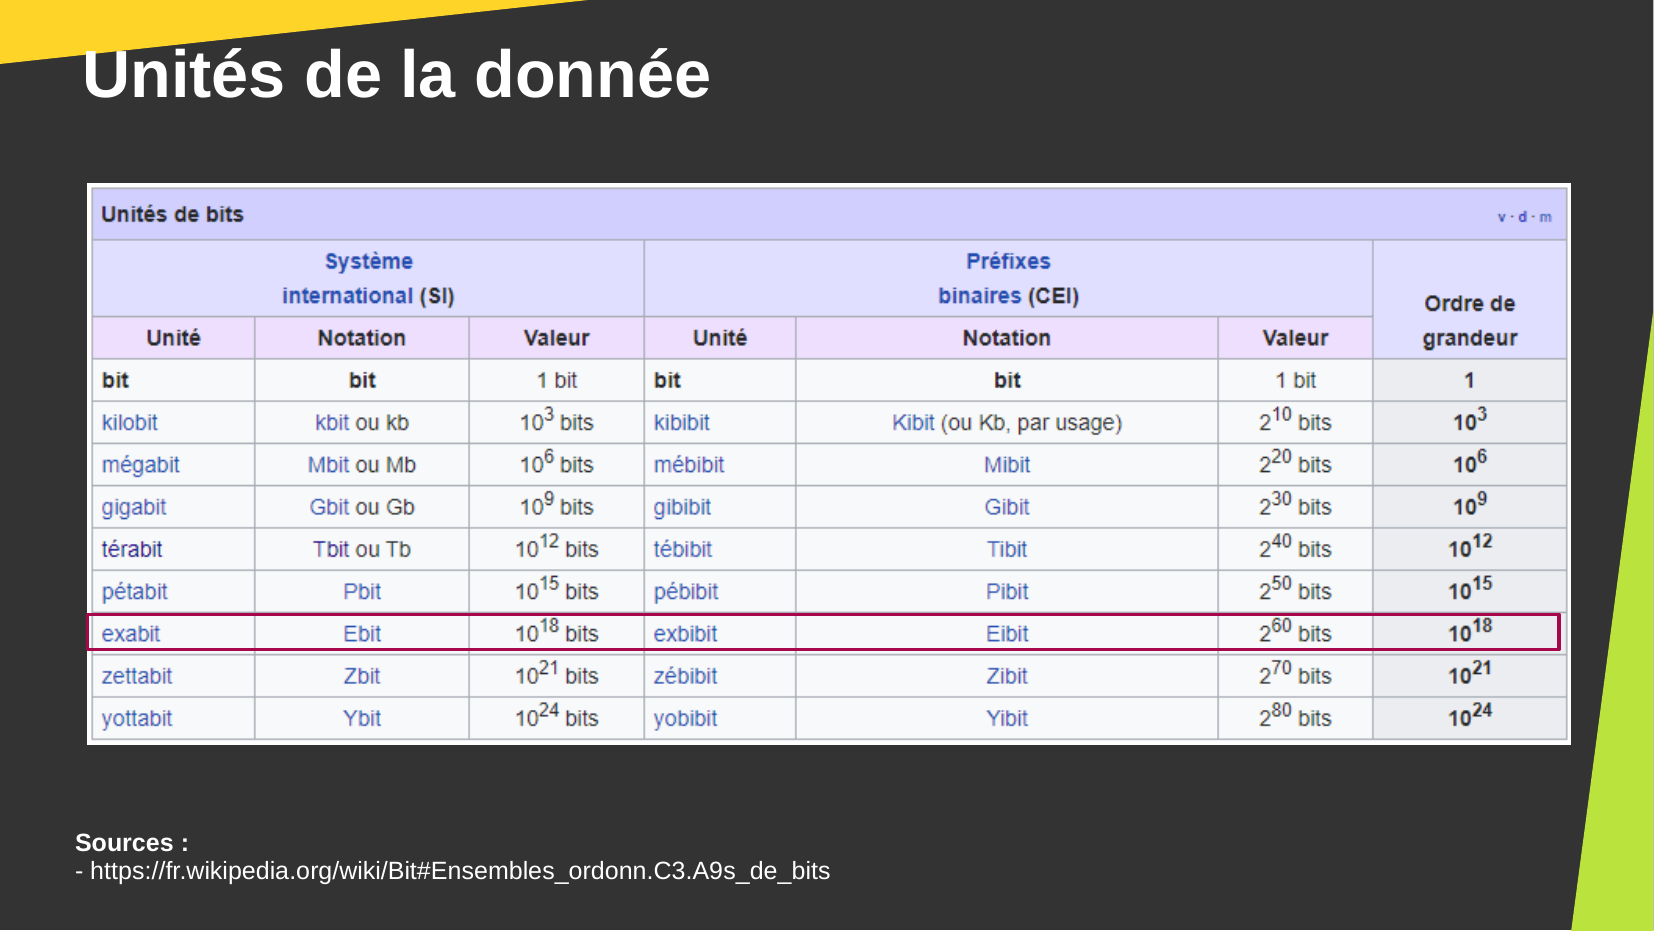

# Unités de la donnée
Sources :
- https://fr.wikipedia.org/wiki/Bit#Ensembles_ordonn.C3.A9s_de_bits